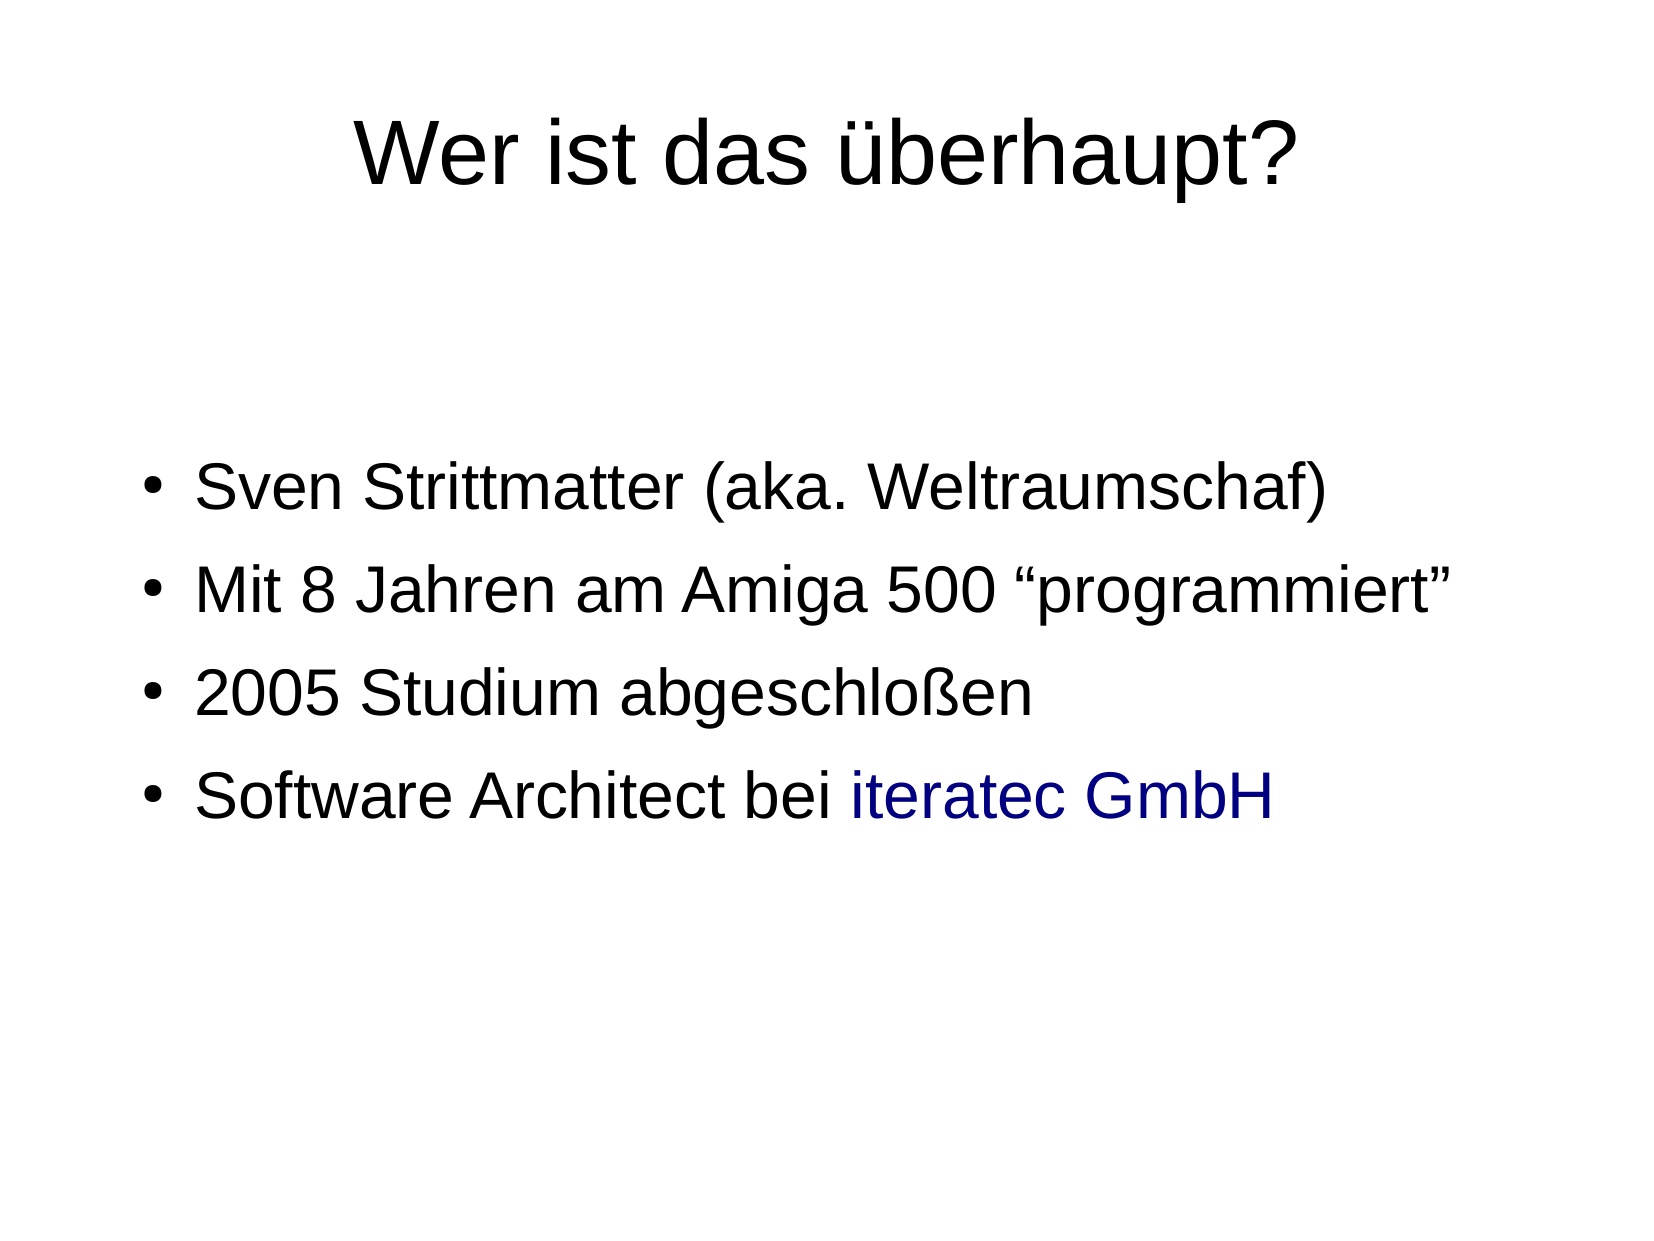

# Wer ist das überhaupt?
Sven Strittmatter (aka. Weltraumschaf)
Mit 8 Jahren am Amiga 500 “programmiert”
2005 Studium abgeschloßen
Software Architect bei iteratec GmbH